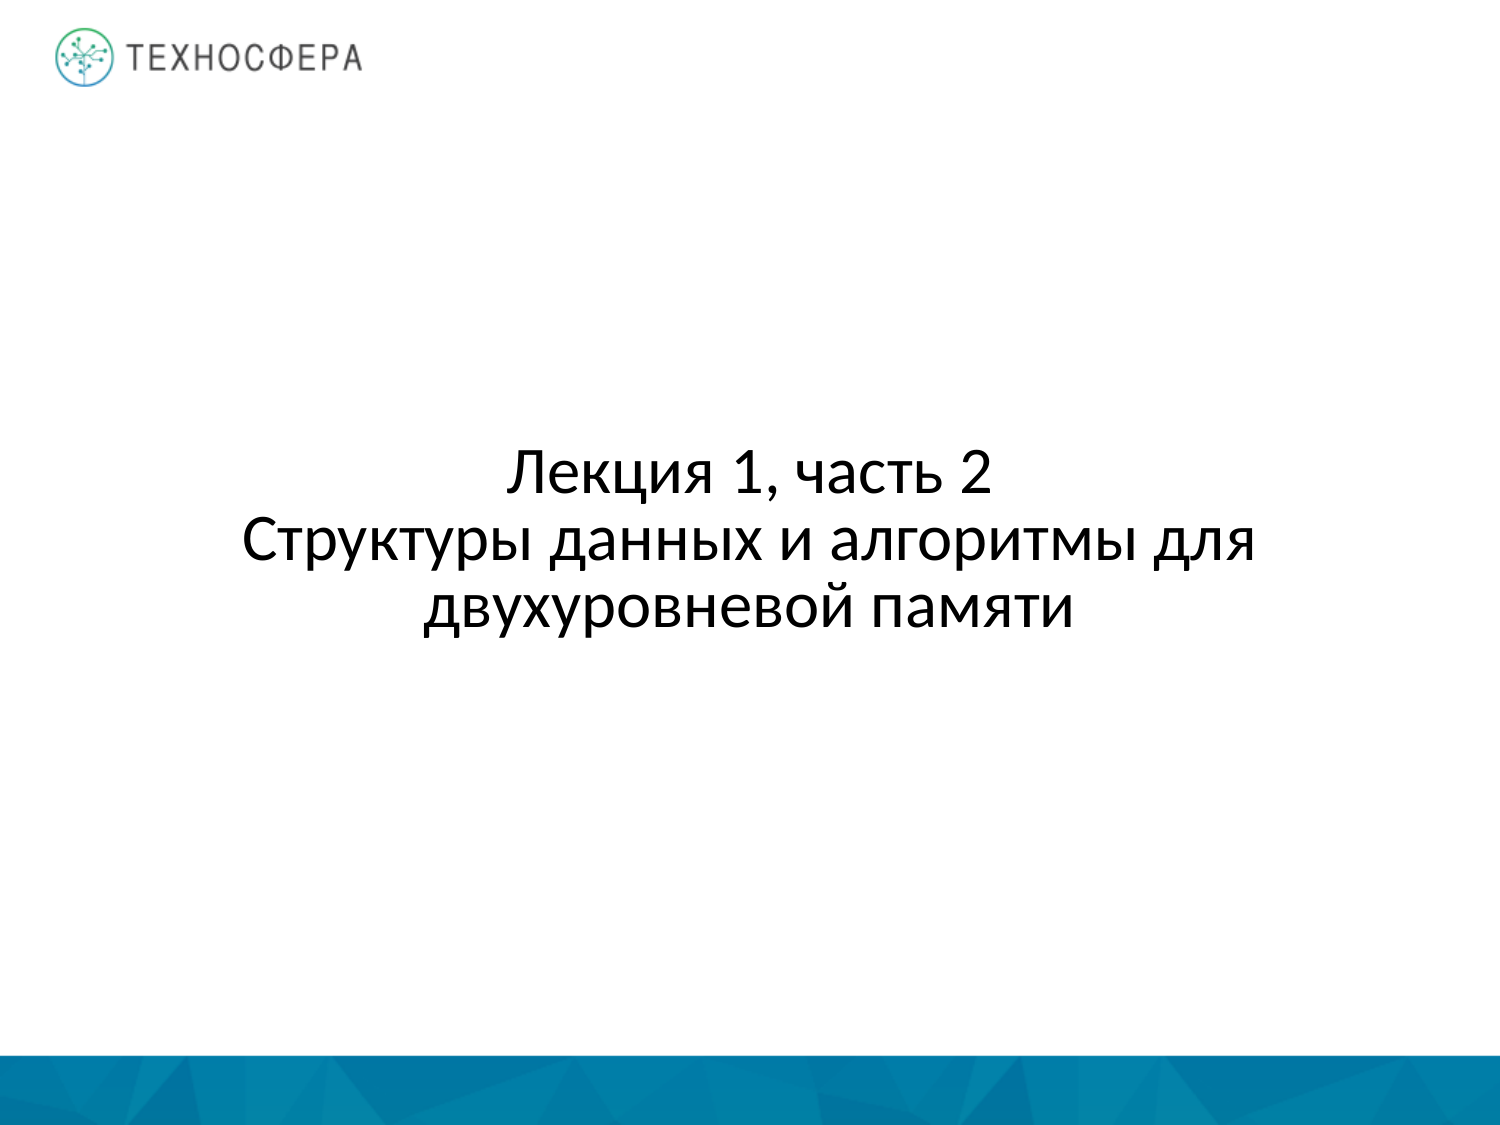

# Лекция 1, часть 2 Структуры данных и алгоритмы для двухуровневой памяти